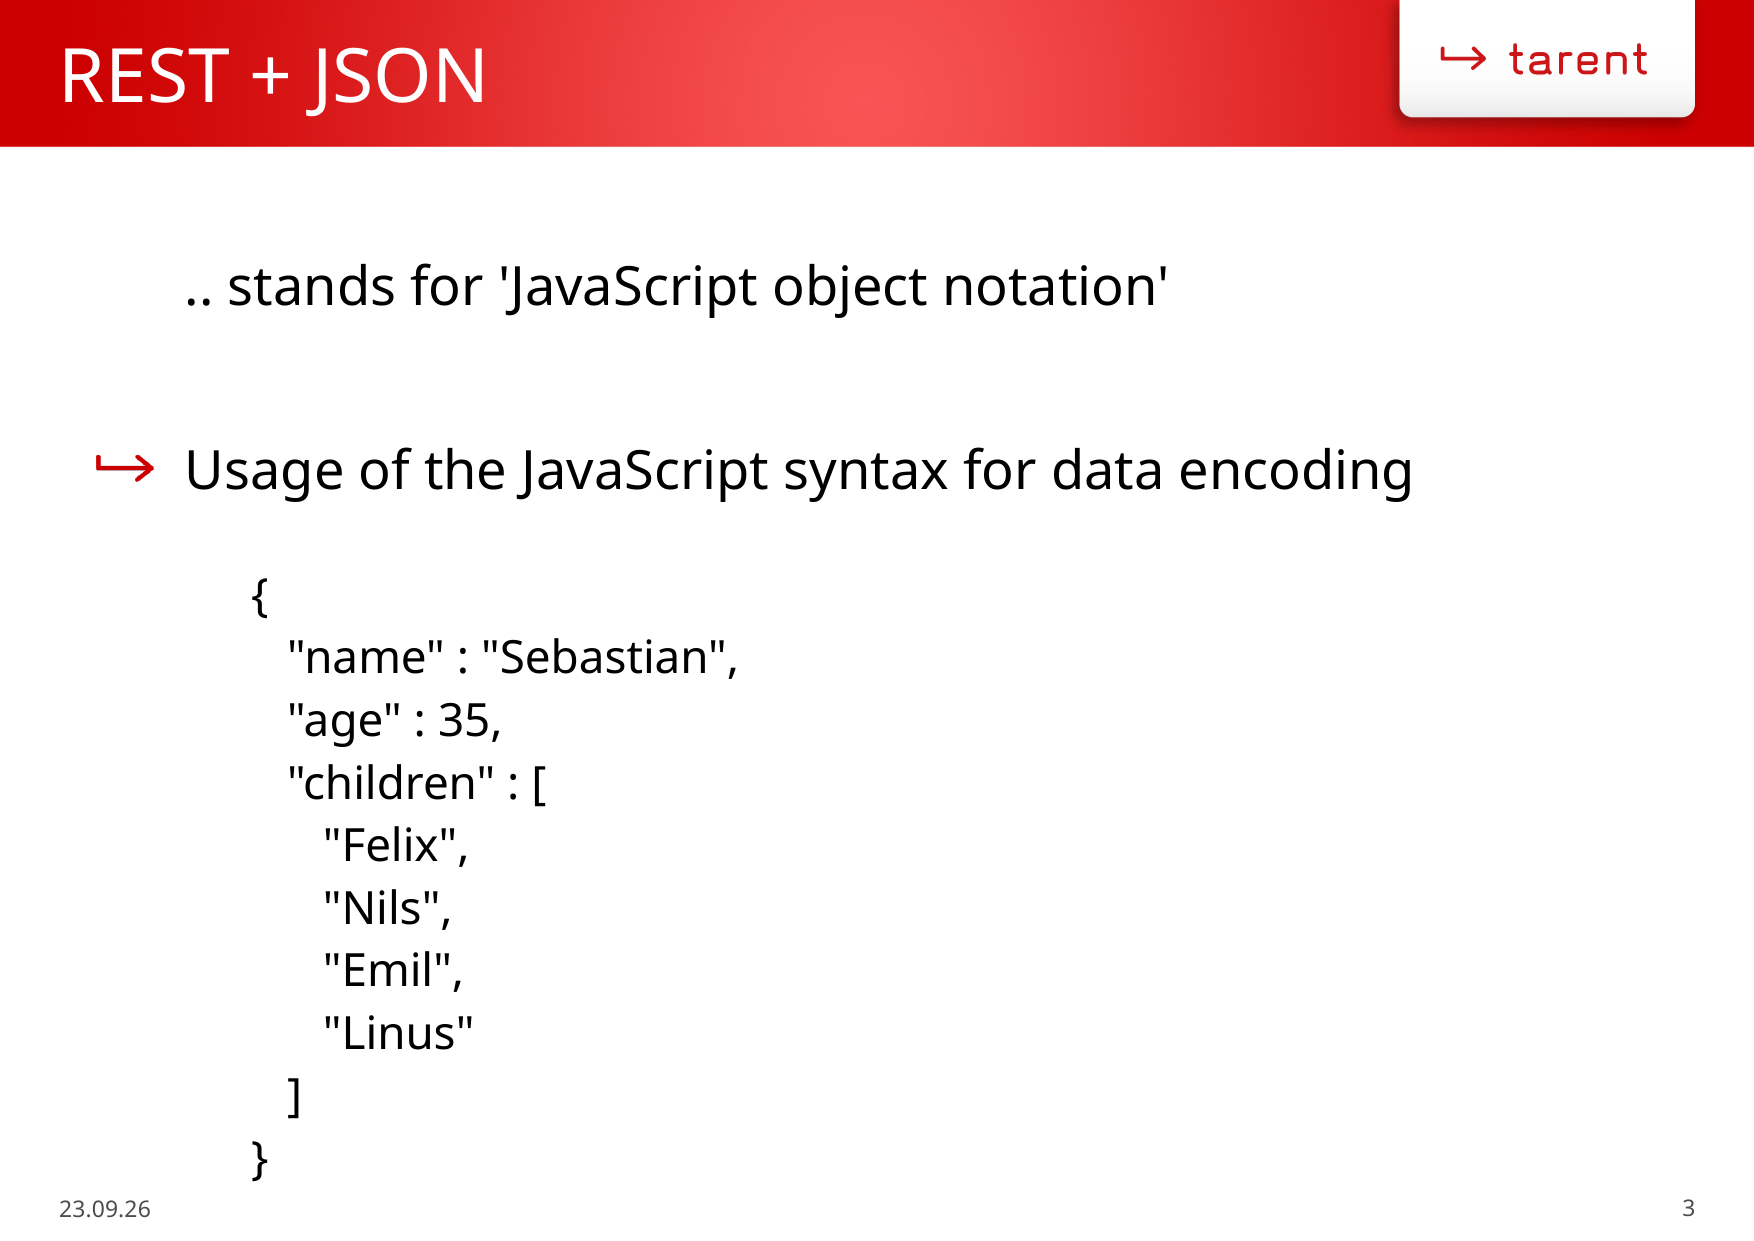

# REST + JSON
.. stands for 'JavaScript object notation'
Usage of the JavaScript syntax for data encoding
{
 "name" : "Sebastian",
 "age" : 35,
 "children" : [
 "Felix",
 "Nils",
 "Emil",
 "Linus"
 ]
}